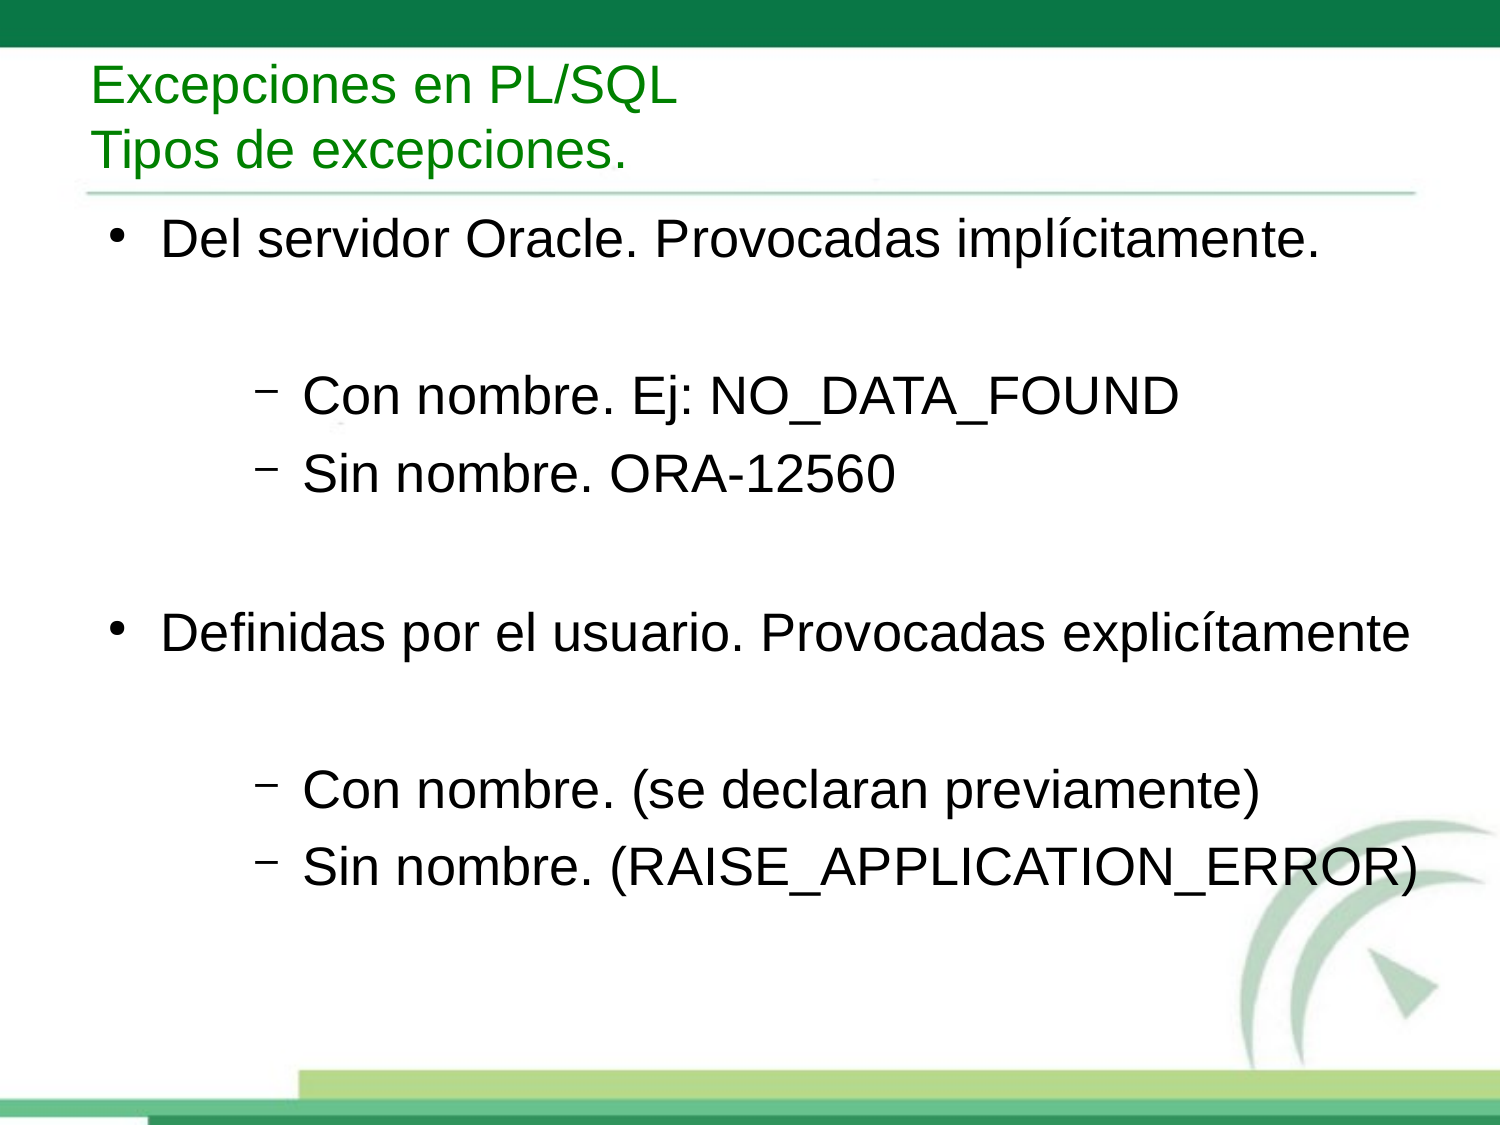

# Excepciones en PL/SQL Tipos de excepciones.
Del servidor Oracle. Provocadas implícitamente.
Con nombre. Ej: NO_DATA_FOUND
Sin nombre. ORA-12560
Definidas por el usuario. Provocadas explicítamente
Con nombre. (se declaran previamente)
Sin nombre. (RAISE_APPLICATION_ERROR)